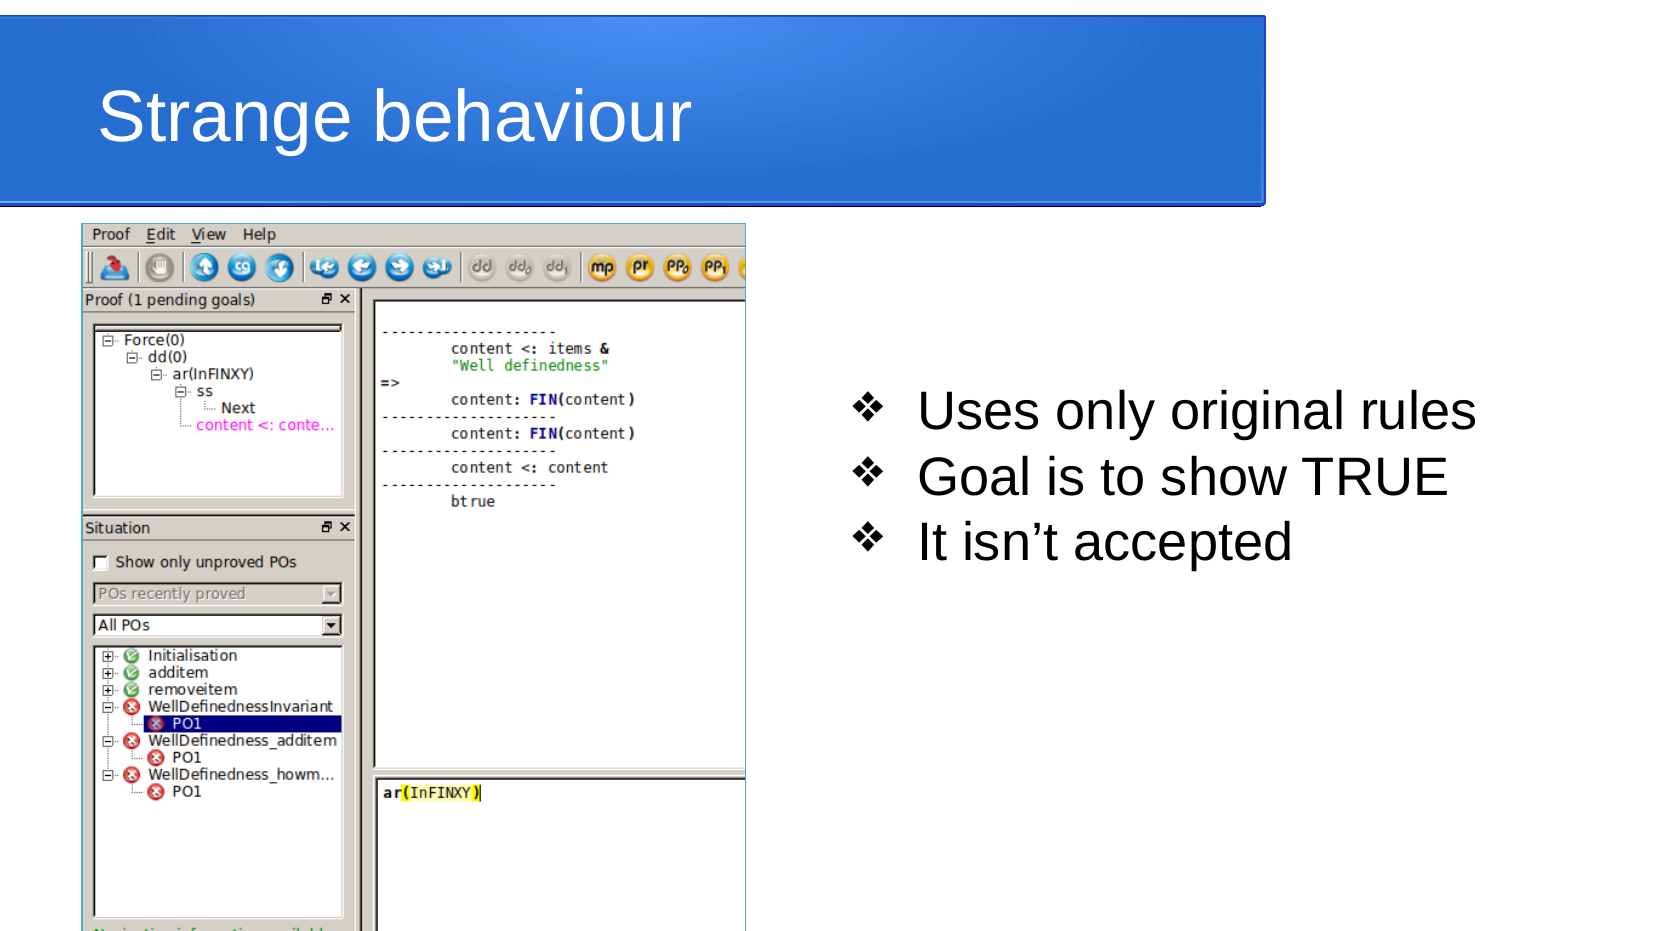

# Strange behaviour
Uses only original rules
Goal is to show TRUE
It isn’t accepted